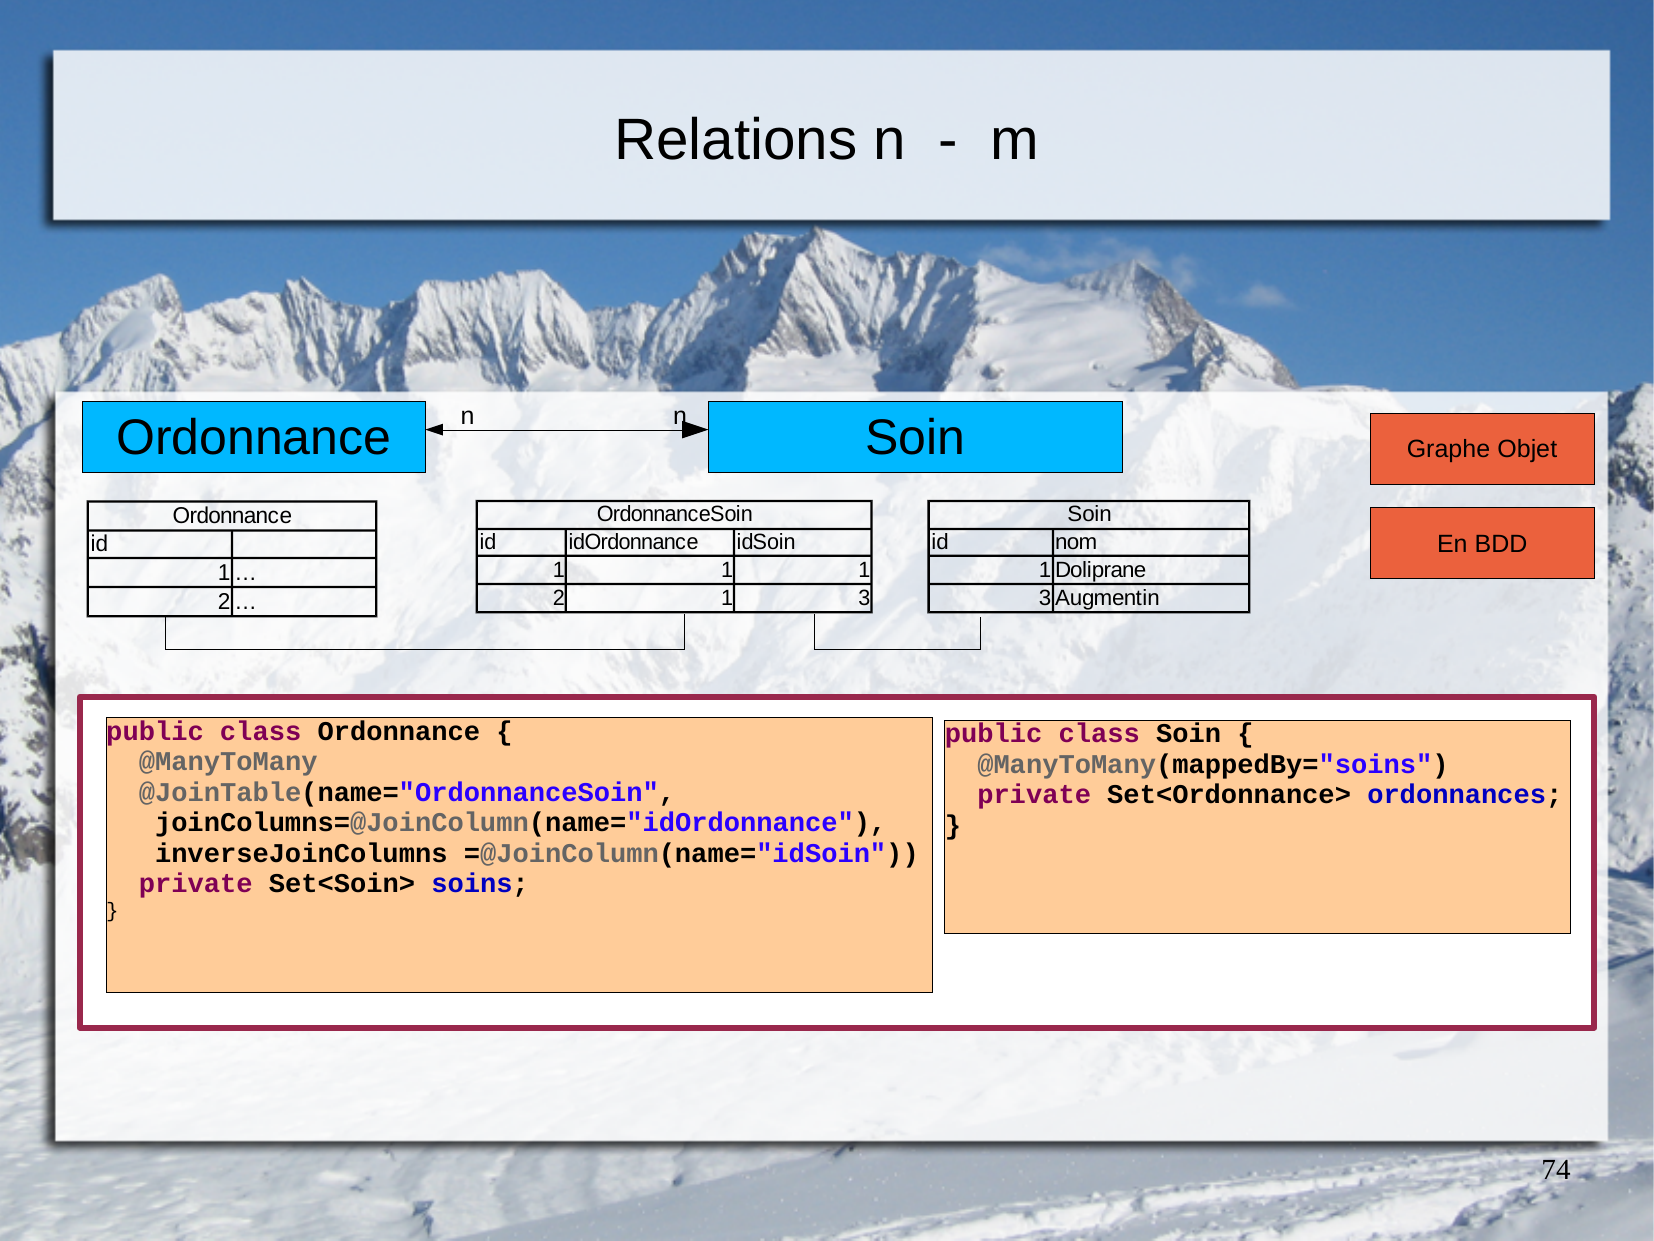

# Relations n - m
Ordonnance
n
n
Soin
Graphe Objet
En BDD
public class Ordonnance {
 @ManyToMany
 @JoinTable(name="OrdonnanceSoin",
 joinColumns=@JoinColumn(name="idOrdonnance"),
 inverseJoinColumns =@JoinColumn(name="idSoin"))
 private Set<Soin> soins;
}
public class Soin {
 @ManyToMany(mappedBy="soins")
 private Set<Ordonnance> ordonnances;
}
74